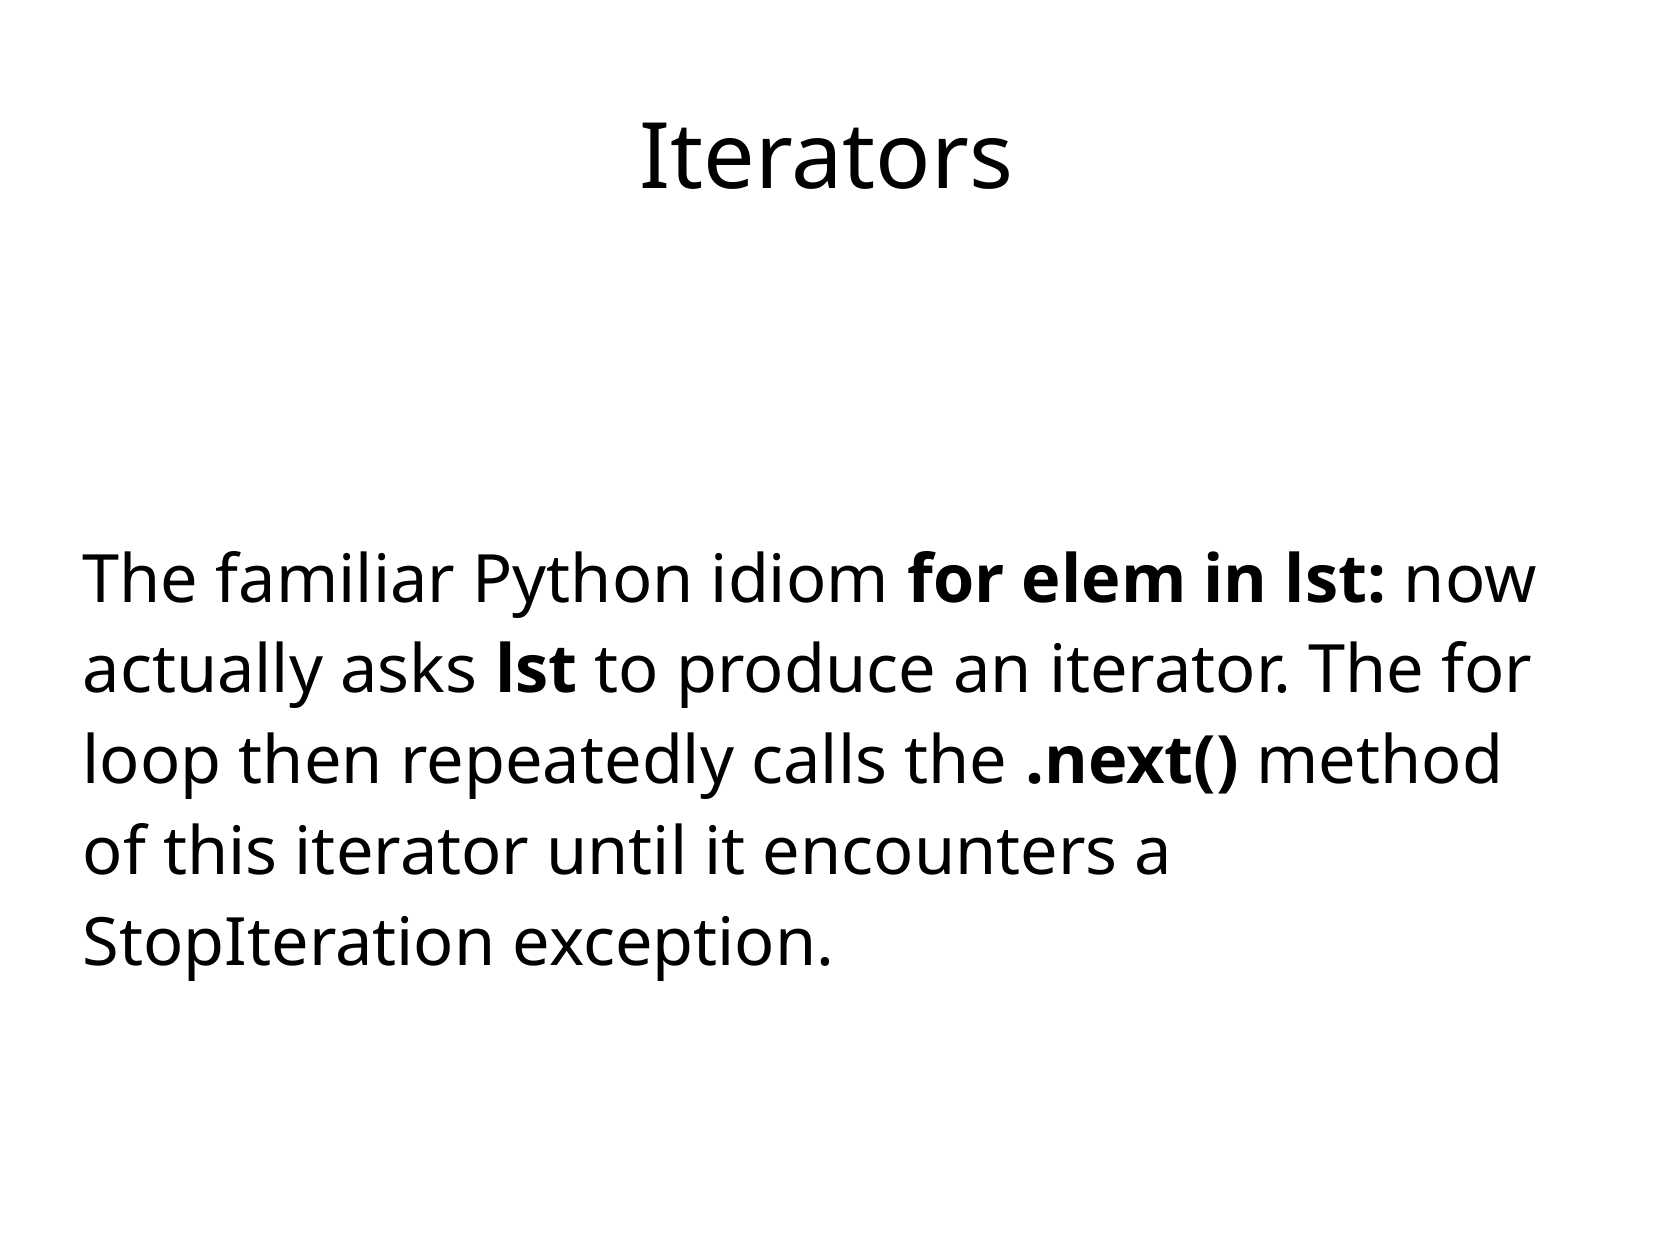

# Iterators
The familiar Python idiom for elem in lst: now actually asks lst to produce an iterator. The for loop then repeatedly calls the .next() method of this iterator until it encounters a StopIteration exception.